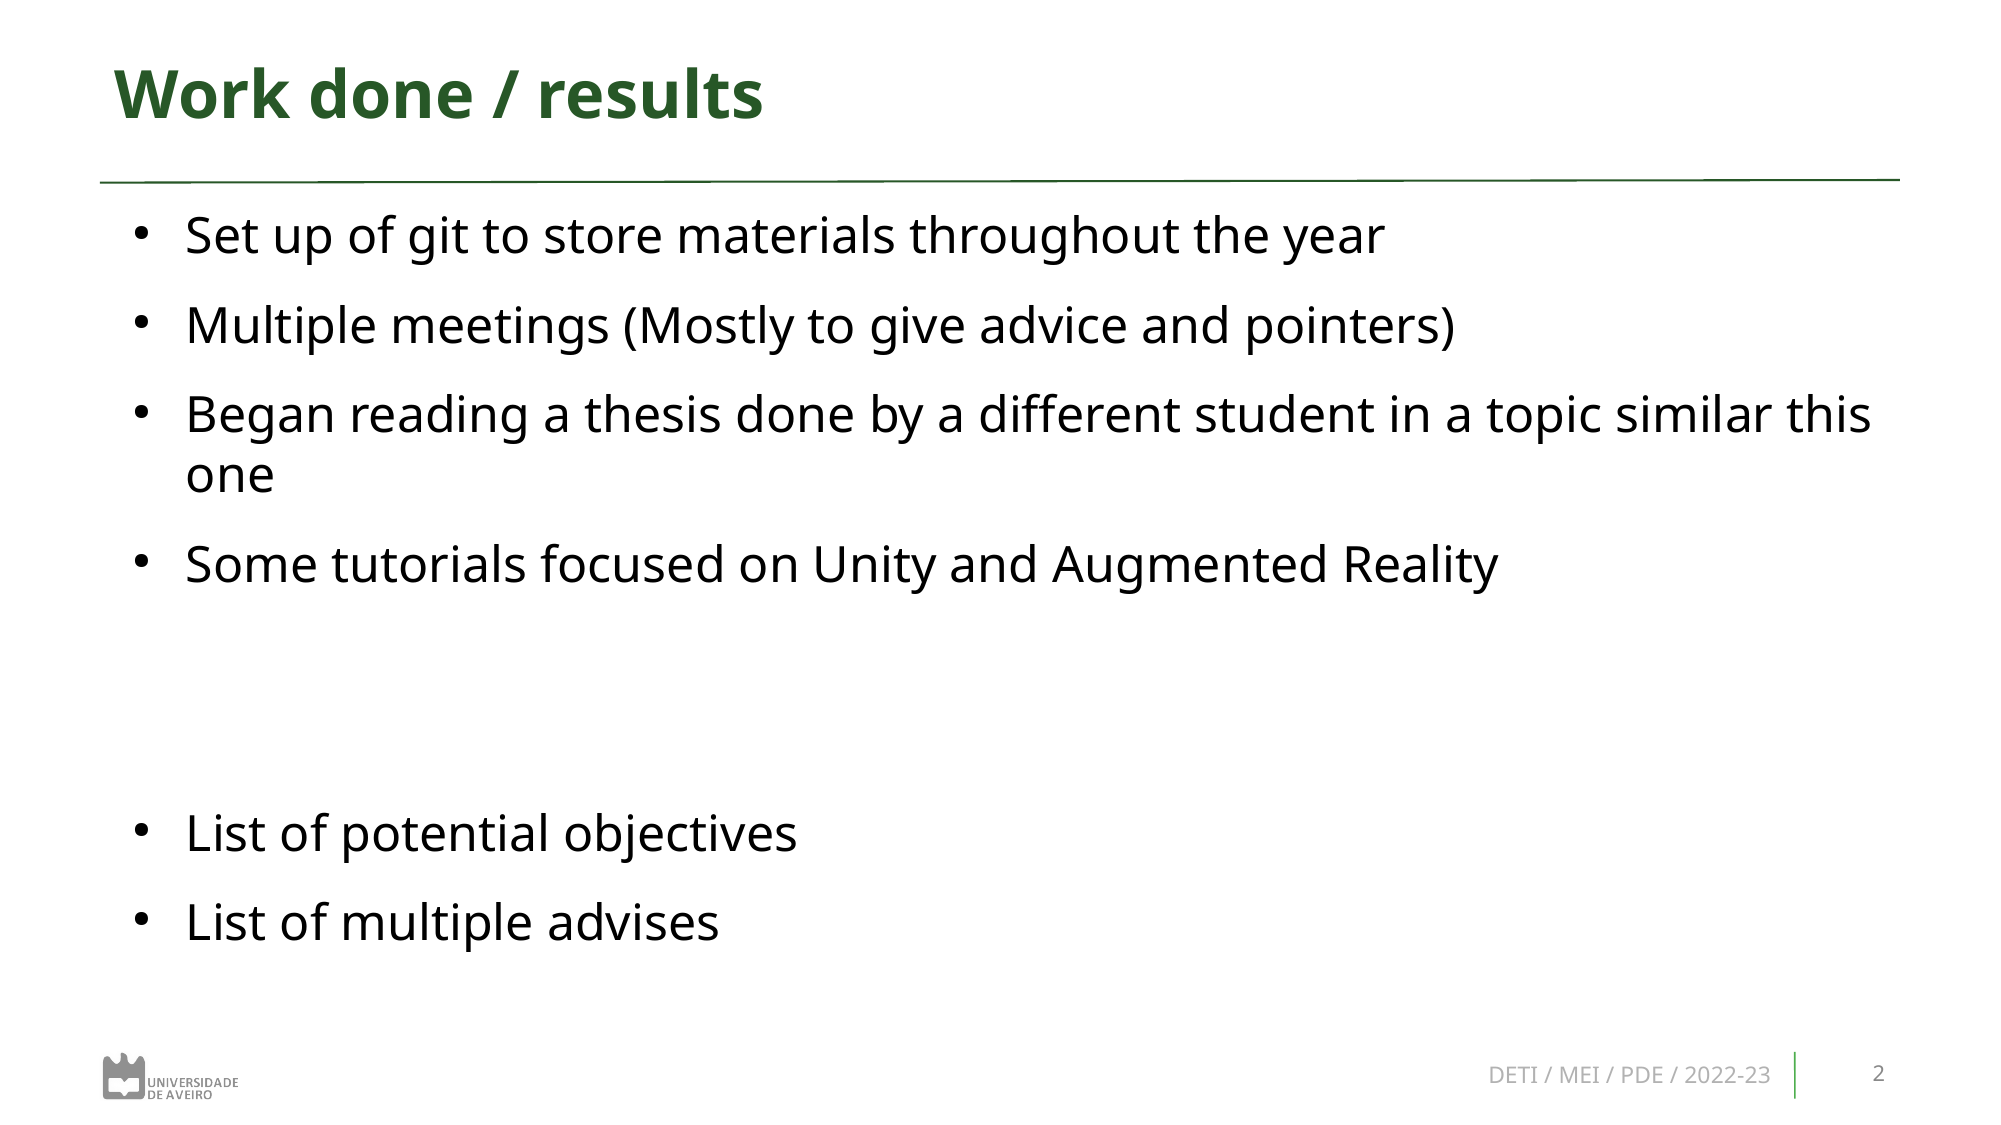

# Work done / results
Set up of git to store materials throughout the year
Multiple meetings (Mostly to give advice and pointers)
Began reading a thesis done by a different student in a topic similar this one
Some tutorials focused on Unity and Augmented Reality
List of potential objectives
List of multiple advises
DETI / MEI / PDE / 2022-23